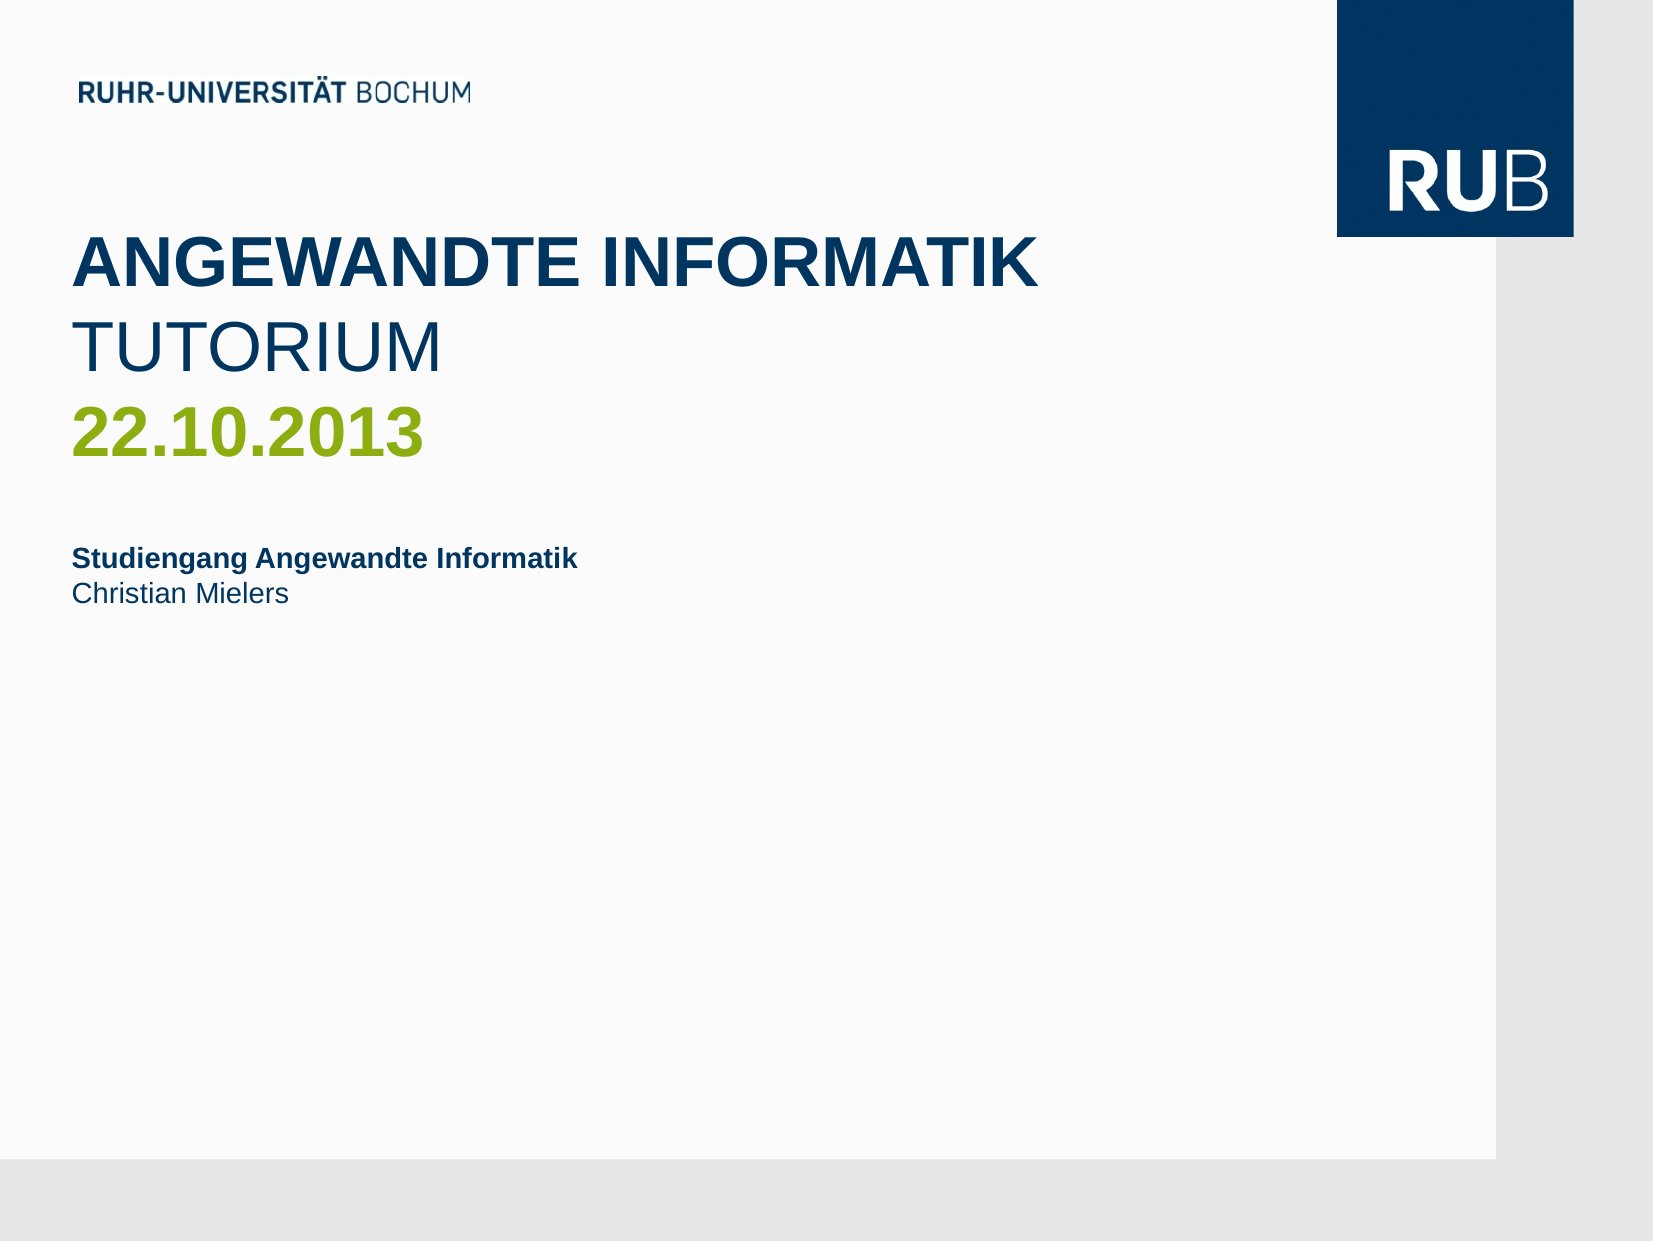

ANGEWANDTE INFORMATIK
TUTORIUM
22.10.2013
Studiengang Angewandte Informatik
Christian Mielers